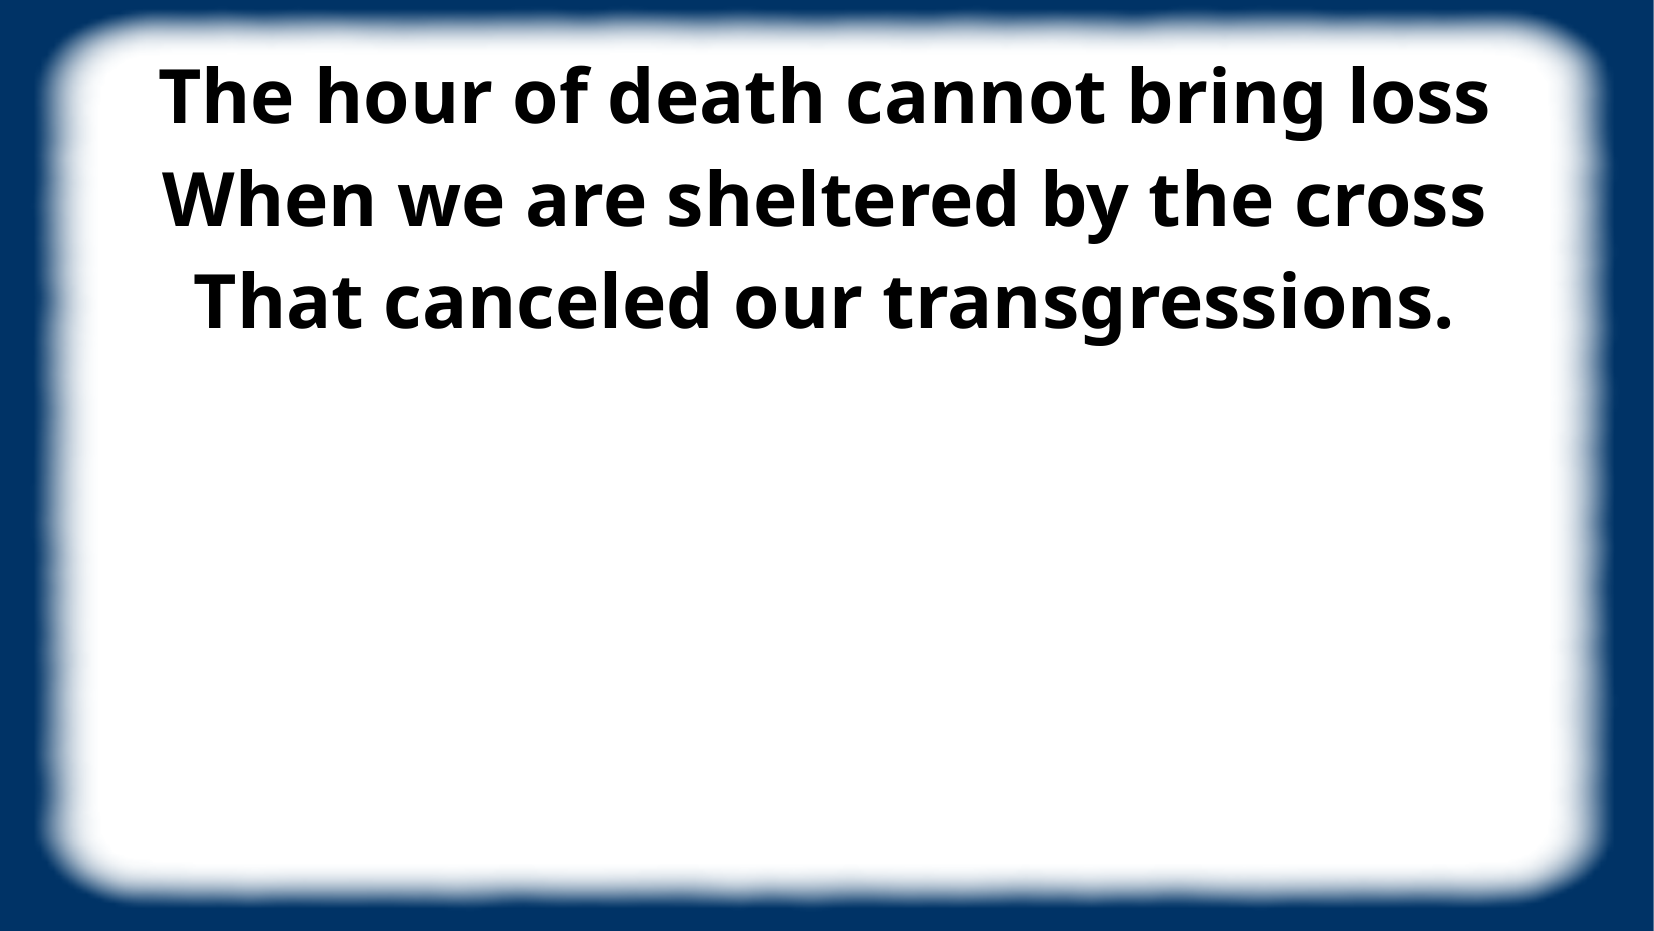

The hour of death cannot bring loss
When we are sheltered by the cross
That canceled our transgressions.